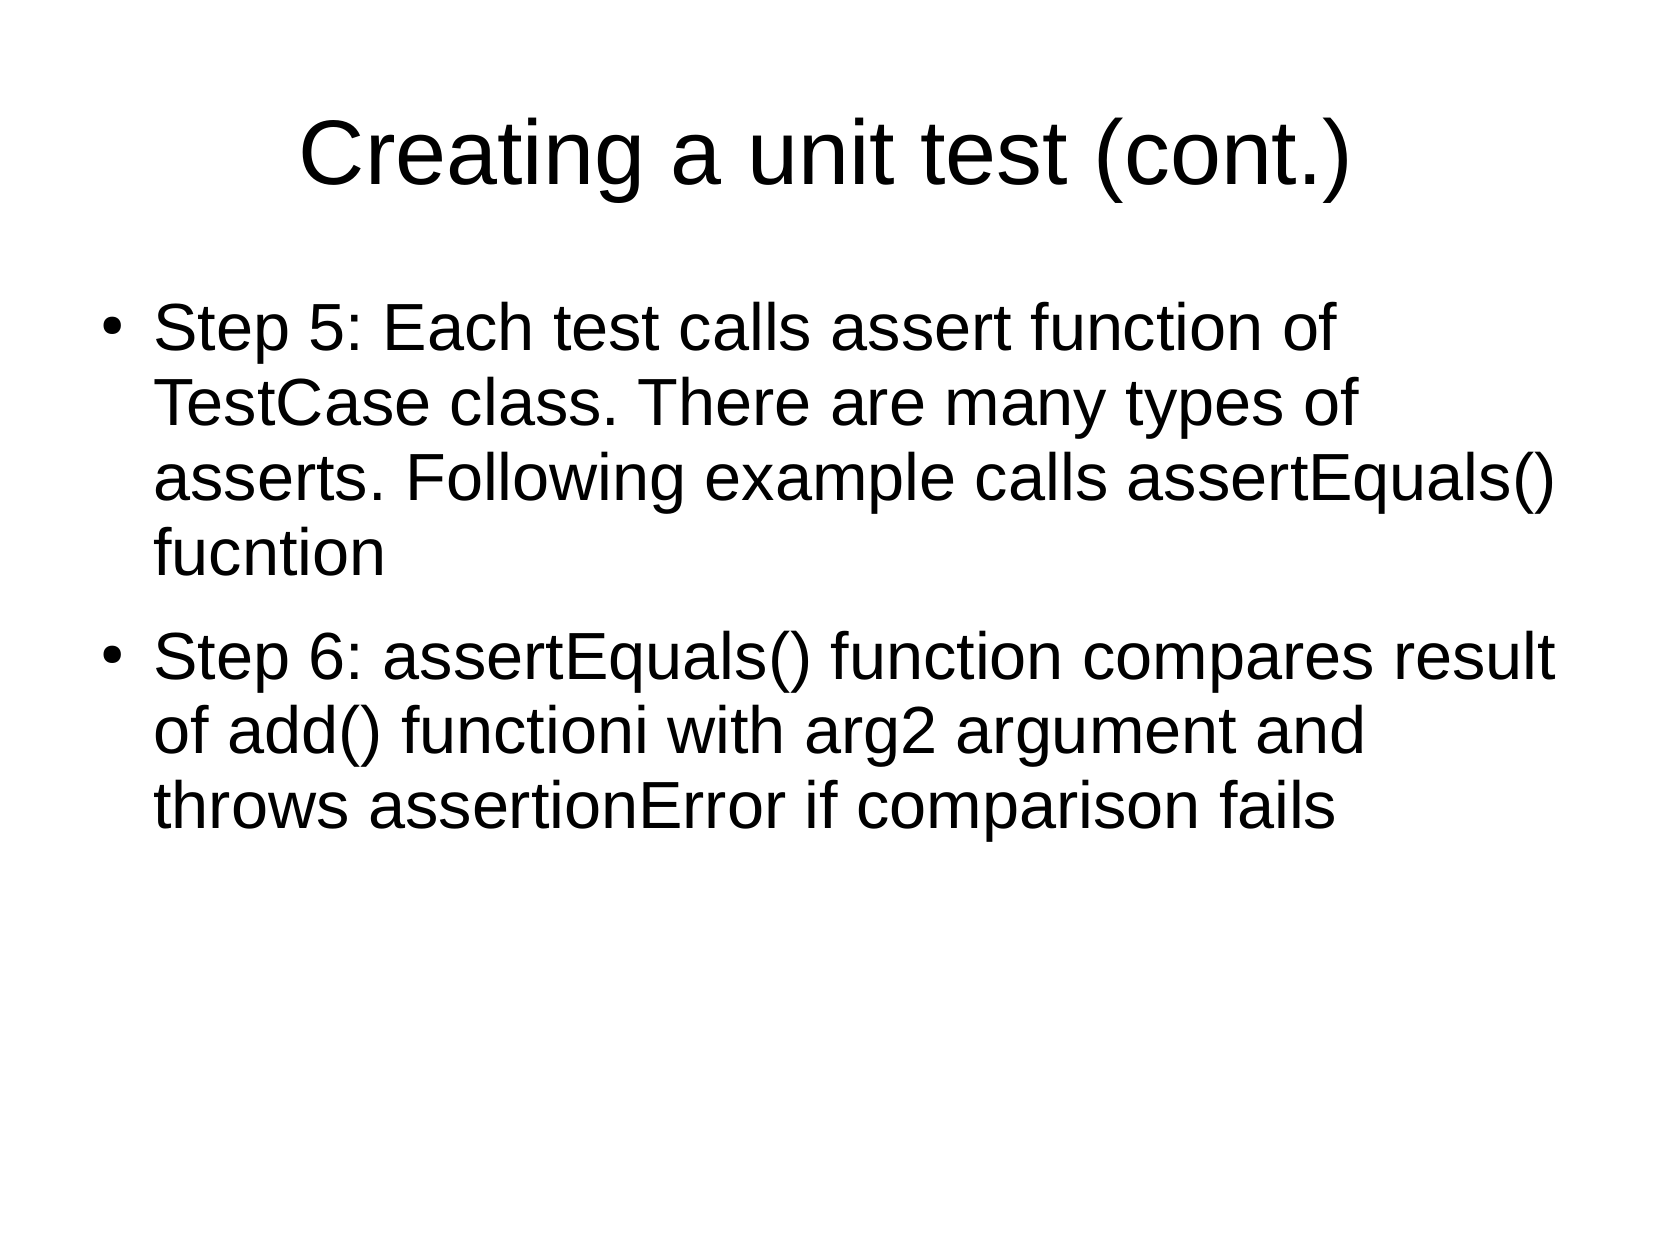

# Creating a unit test (cont.)
Step 5: Each test calls assert function of TestCase class. There are many types of asserts. Following example calls assertEquals() fucntion
Step 6: assertEquals() function compares result of add() functioni with arg2 argument and throws assertionError if comparison fails